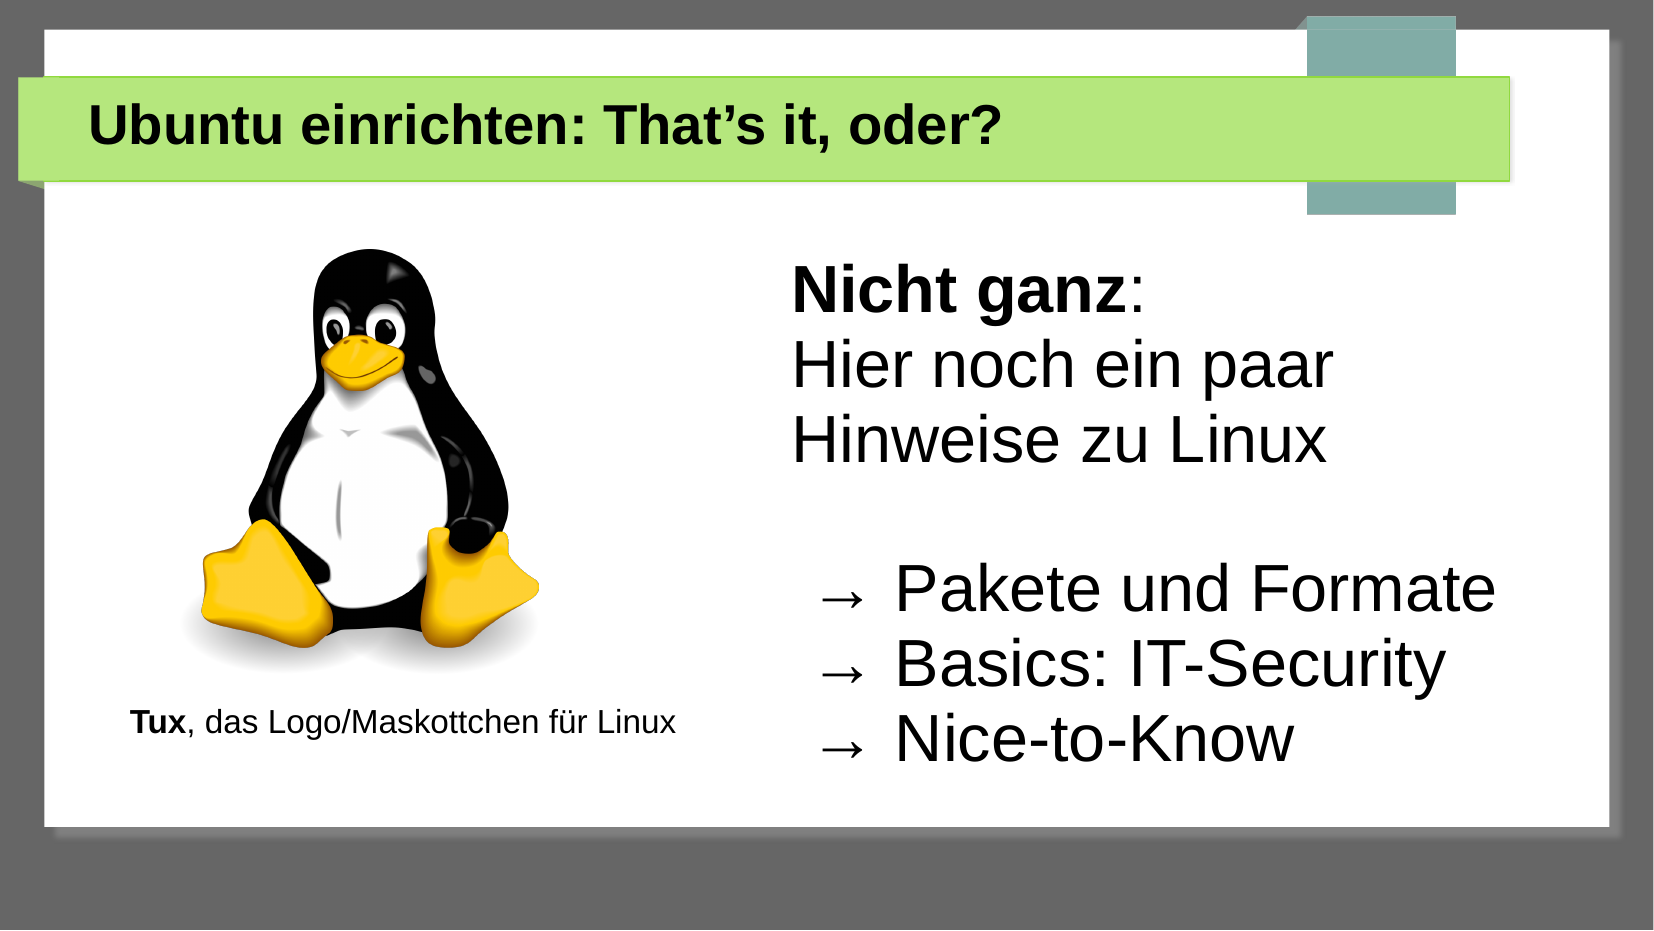

# Ubuntu einrichten: That’s it, oder?
Nicht ganz:
Hier noch ein paar Hinweise zu Linux
 → Pakete und Formate
 → Basics: IT-Security
 → Nice-to-Know
Tux, das Logo/Maskottchen für Linux